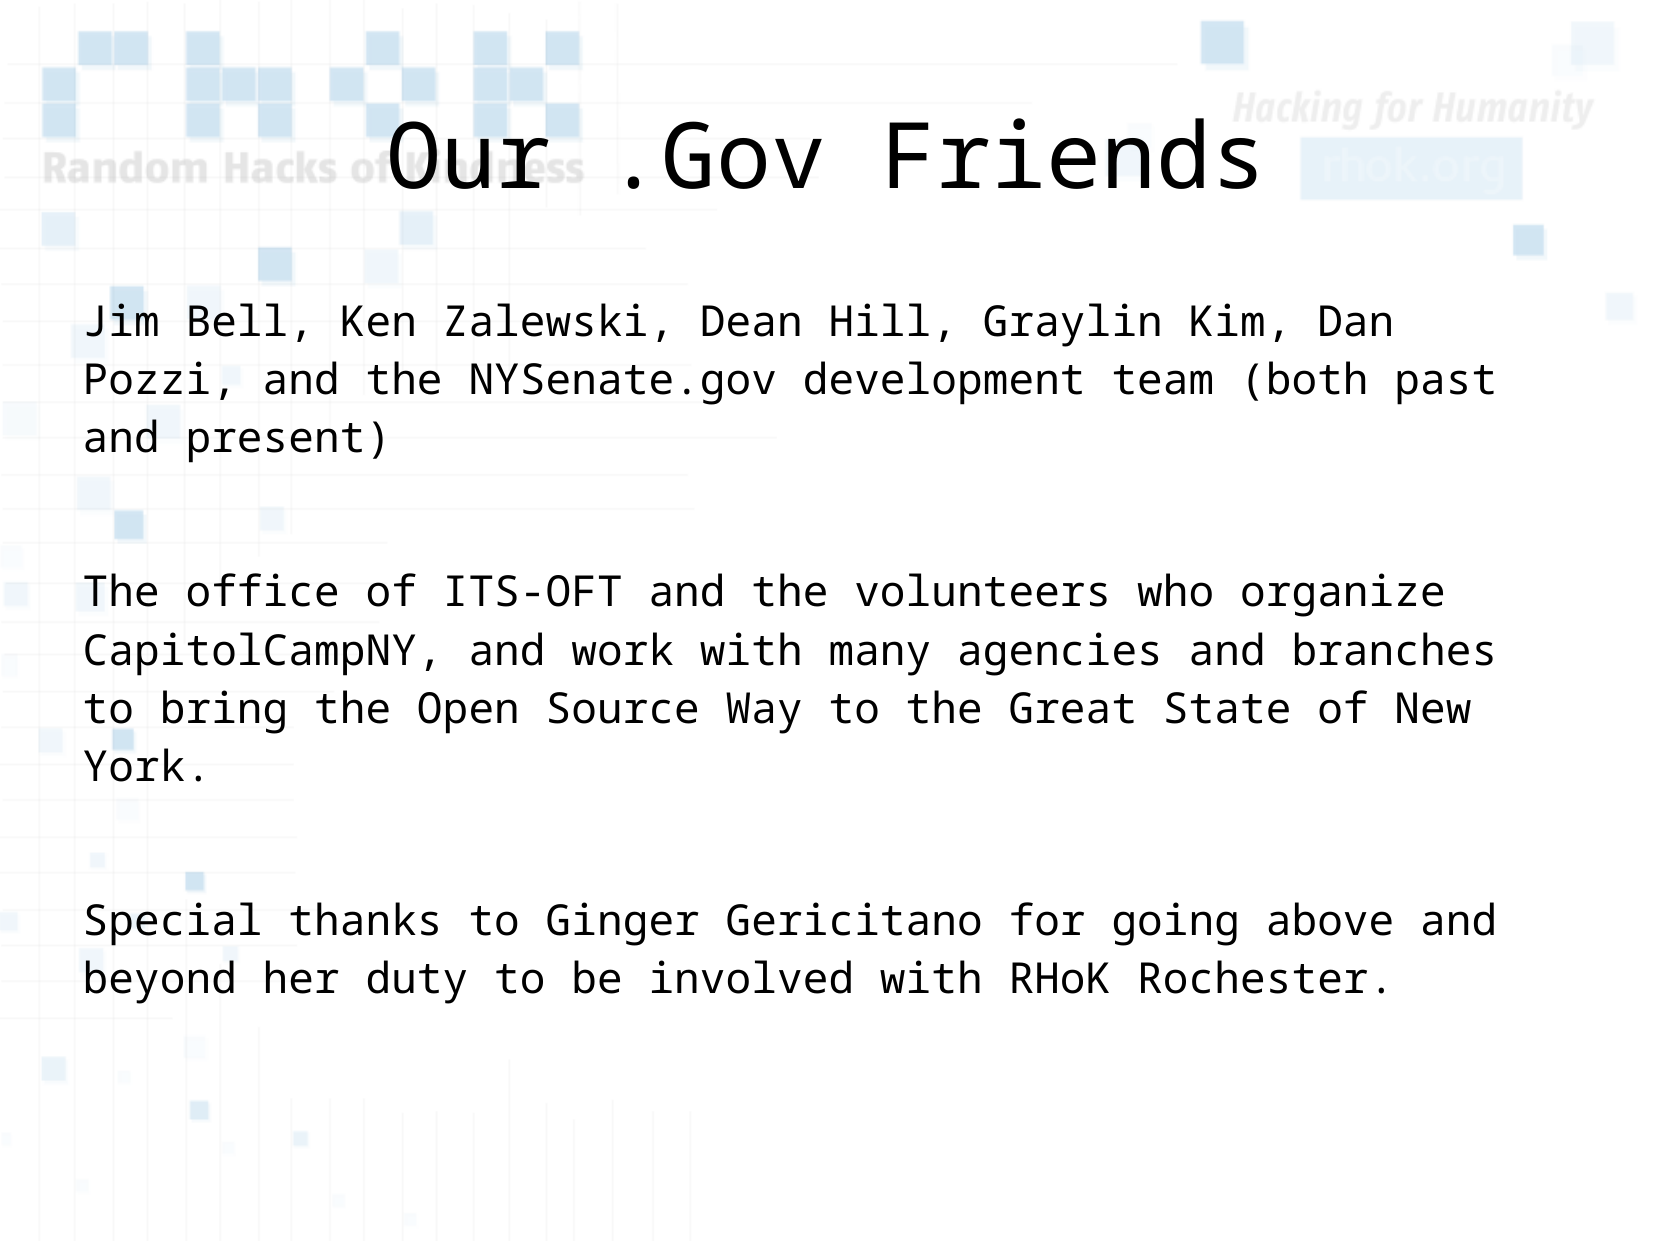

# Our .Gov Friends
Jim Bell, Ken Zalewski, Dean Hill, Graylin Kim, Dan Pozzi, and the NYSenate.gov development team (both past and present)
The office of ITS-OFT and the volunteers who organize CapitolCampNY, and work with many agencies and branches to bring the Open Source Way to the Great State of New York.
Special thanks to Ginger Gericitano for going above and beyond her duty to be involved with RHoK Rochester.